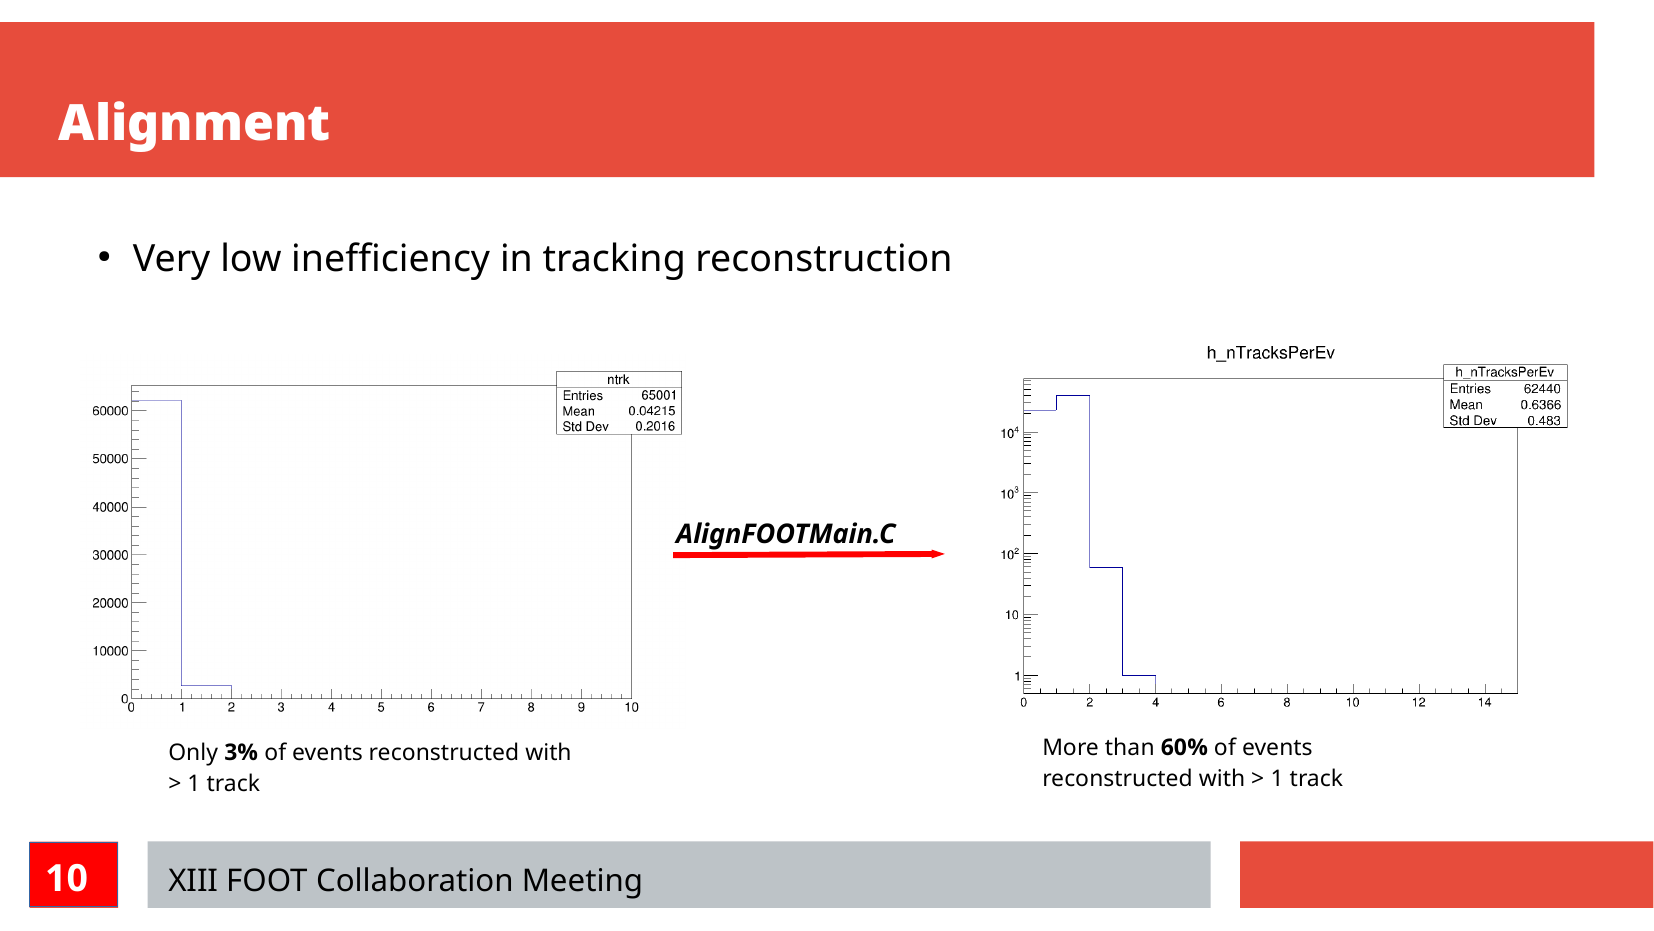

# Alignment
Very low inefficiency in tracking reconstruction
AlignFOOTMain.C
More than 60% of events reconstructed with > 1 track
Only 3% of events reconstructed with > 1 track
17
10
XIII FOOT Collaboration Meeting